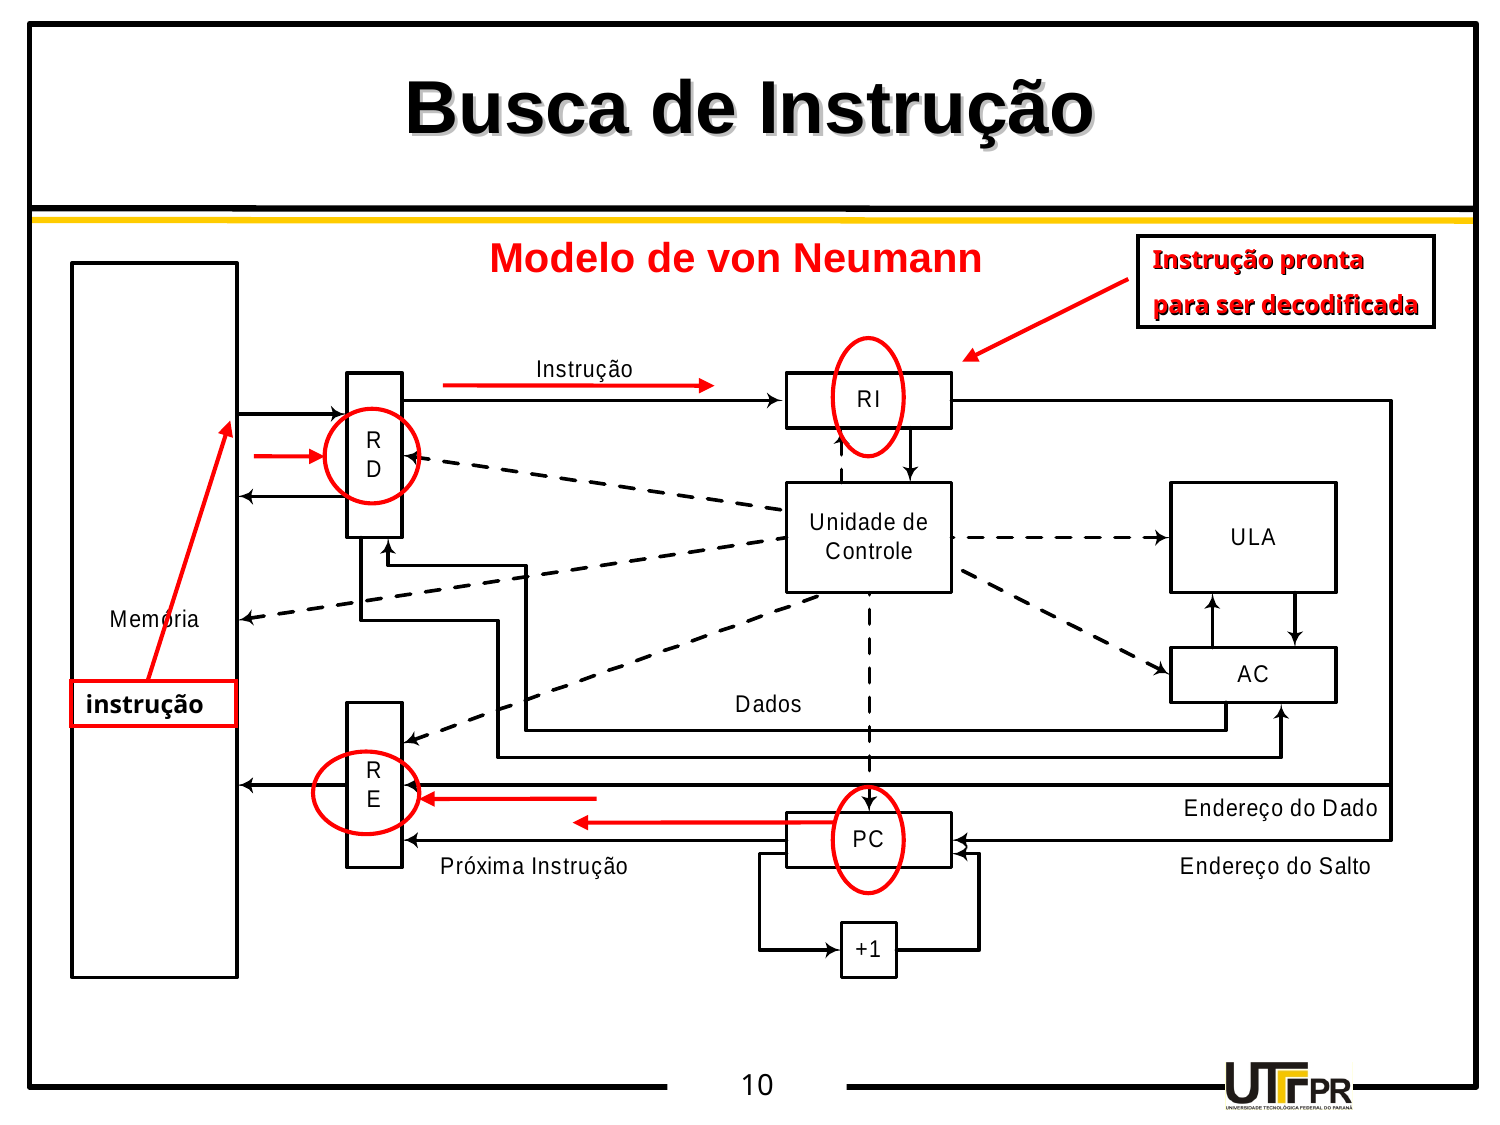

Busca de Instrução
# Modelo de von Neumann
Instrução pronta
para ser decodificada
instrução